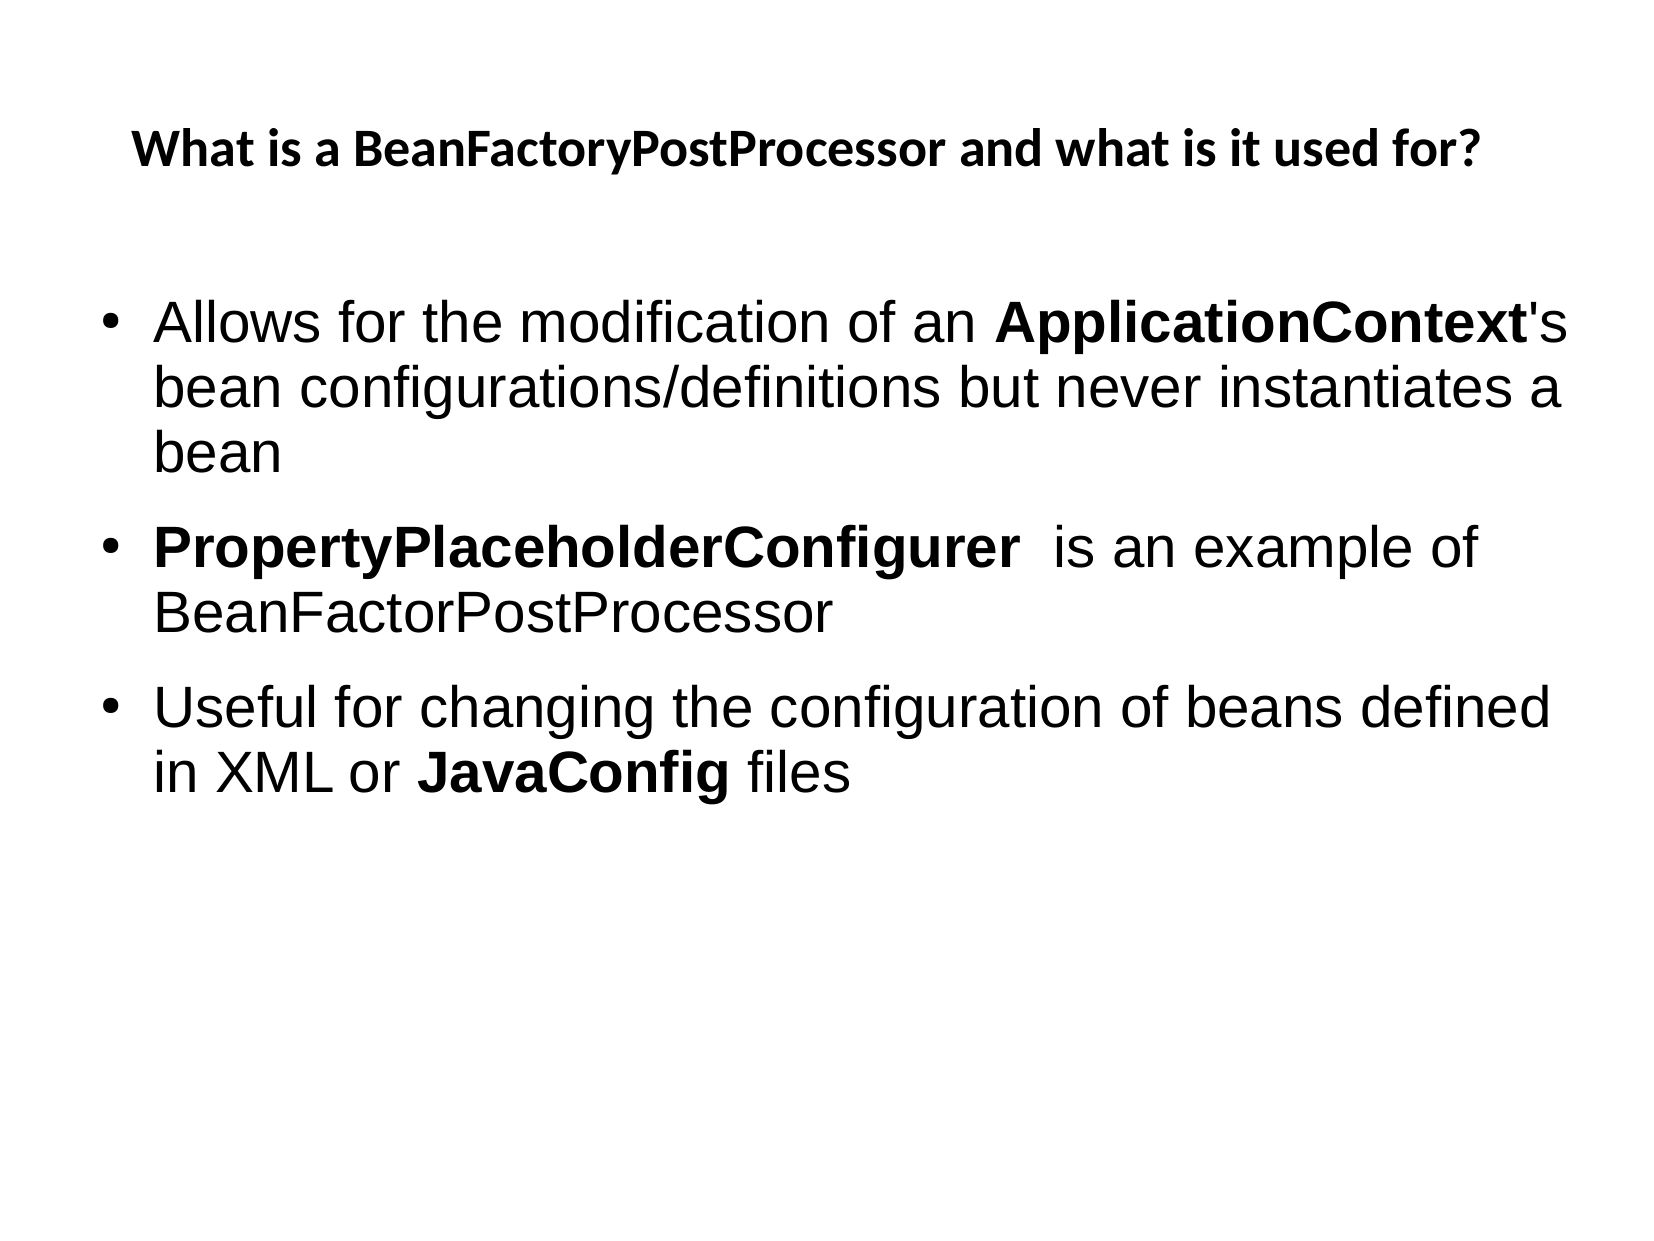

# What is a BeanFactoryPostProcessor and what is it used for?
Allows for the modification of an ApplicationContext's bean configurations/definitions but never instantiates a bean
PropertyPlaceholderConfigurer is an example of BeanFactorPostProcessor
Useful for changing the configuration of beans defined in XML or JavaConfig files